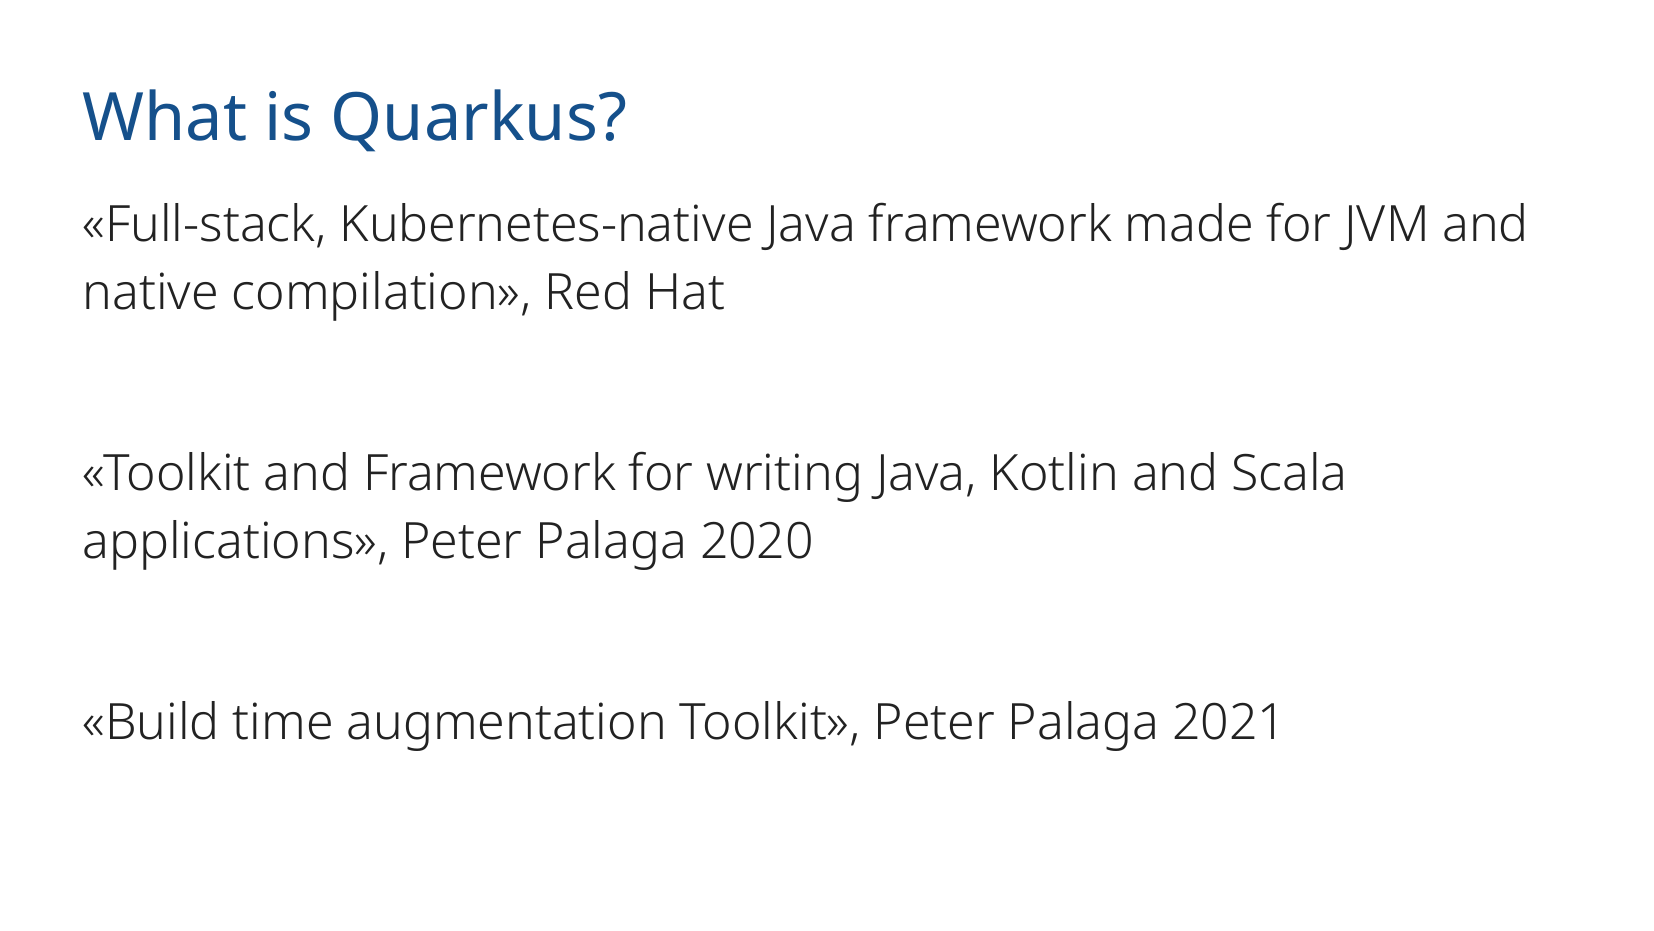

# What is Quarkus?
«Full-stack, Kubernetes-native Java framework made for JVM and native compilation», Red Hat
«Toolkit and Framework for writing Java, Kotlin and Scala applications», Peter Palaga 2020
«Build time augmentation Toolkit», Peter Palaga 2021